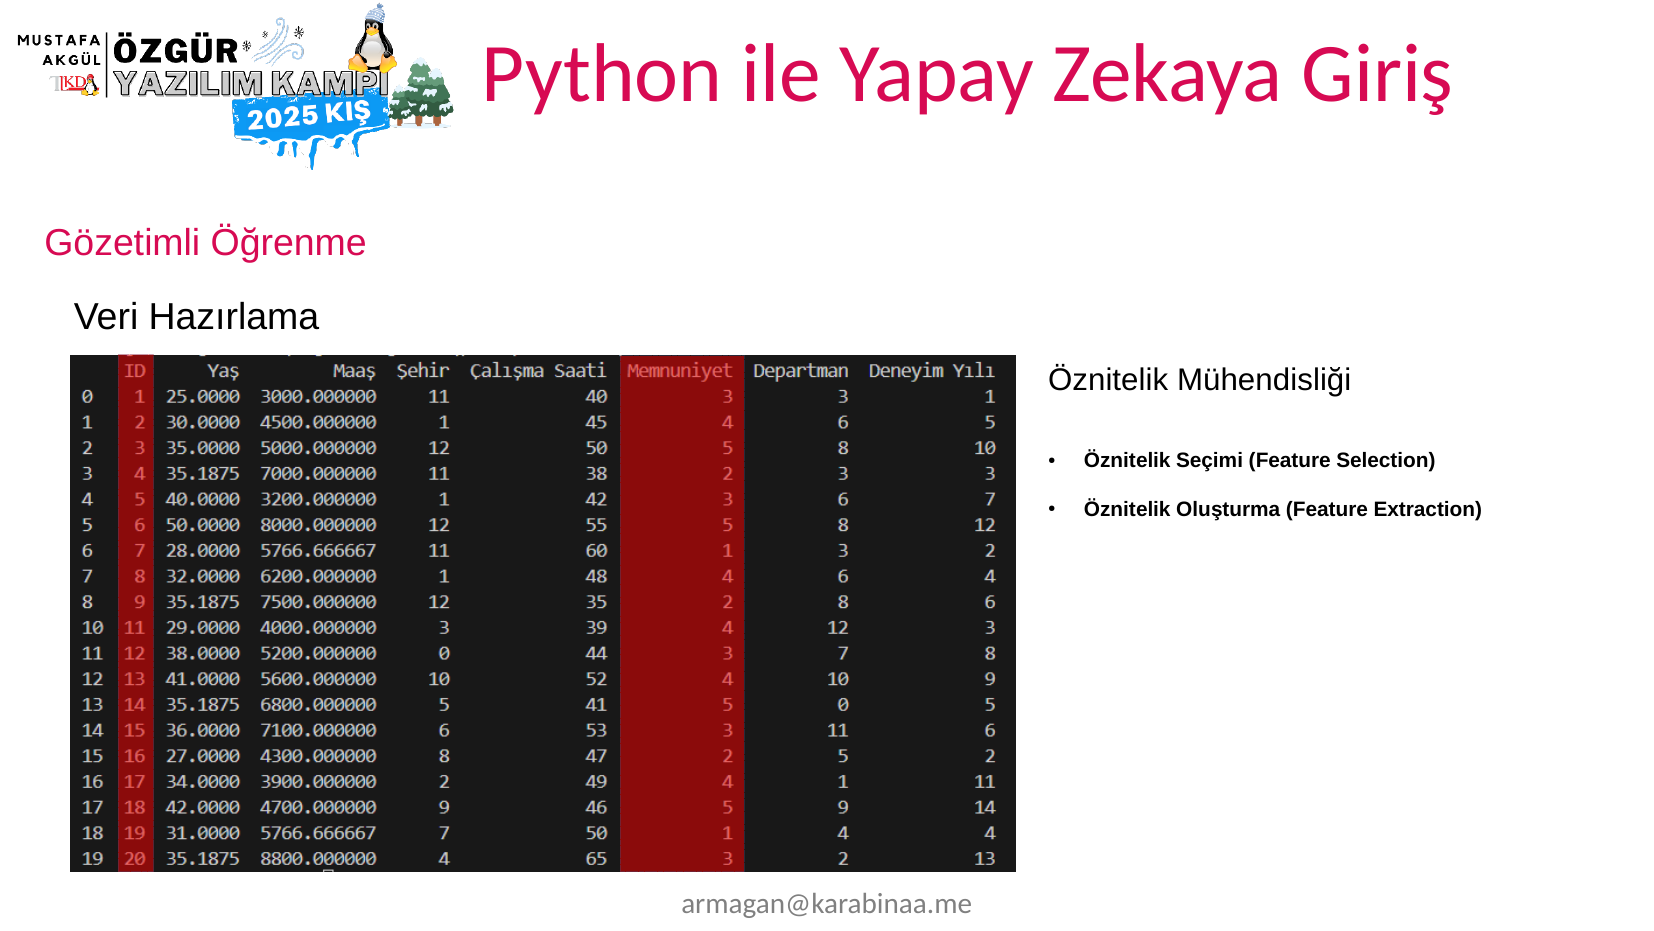

Python ile Yapay Zekaya Giriş
Gözetimli Öğrenme
Veri Hazırlama
Öznitelik Mühendisliği
Öznitelik Seçimi (Feature Selection)
Öznitelik Oluşturma (Feature Extraction)
armagan@karabinaa.me